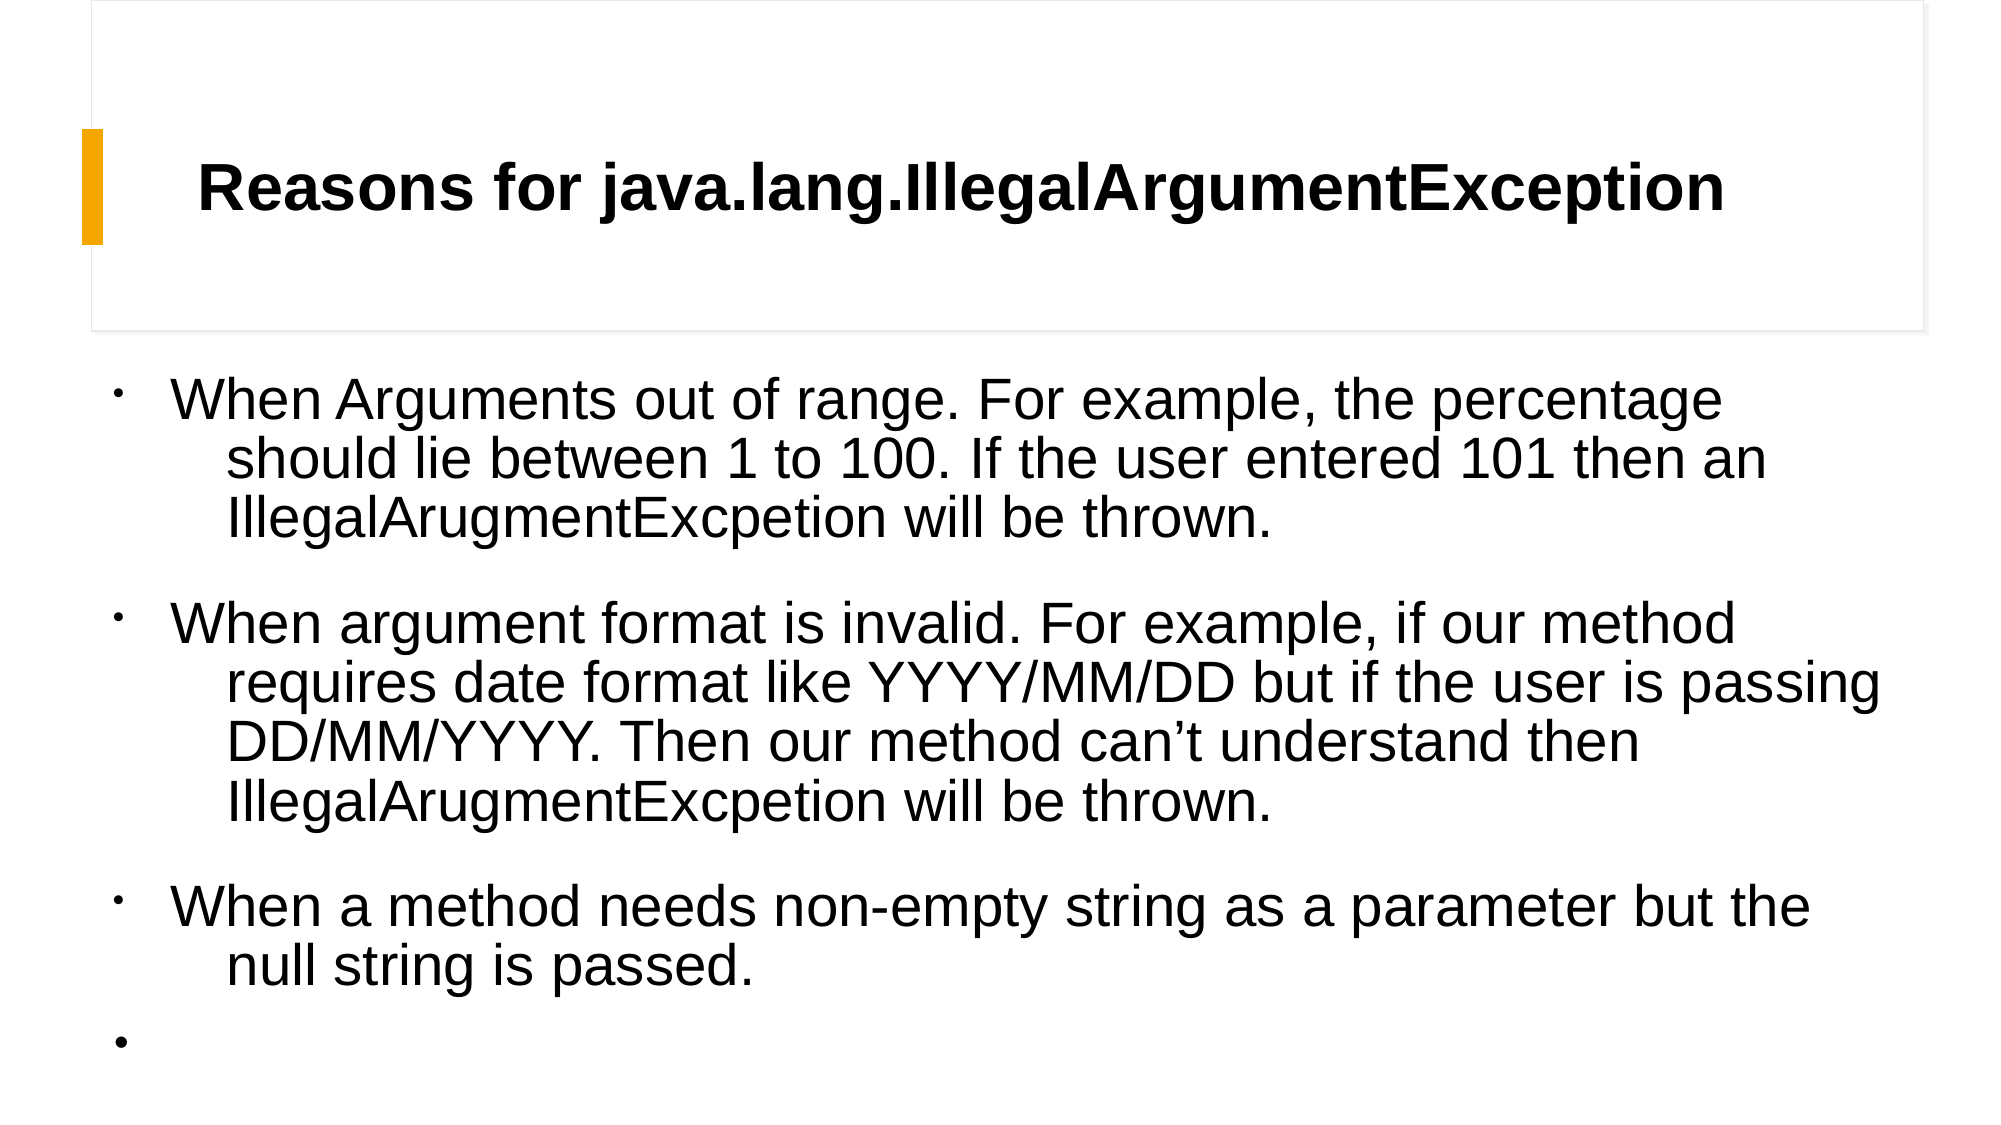

# Reasons for java.lang.IllegalArgumentException
When Arguments out of range. For example, the percentage should lie between 1 to 100. If the user entered 101 then an IllegalArugmentExcpetion will be thrown.
When argument format is invalid. For example, if our method requires date format like YYYY/MM/DD but if the user is passing DD/MM/YYYY. Then our method can’t understand then IllegalArugmentExcpetion will be thrown.
When a method needs non-empty string as a parameter but the null string is passed.